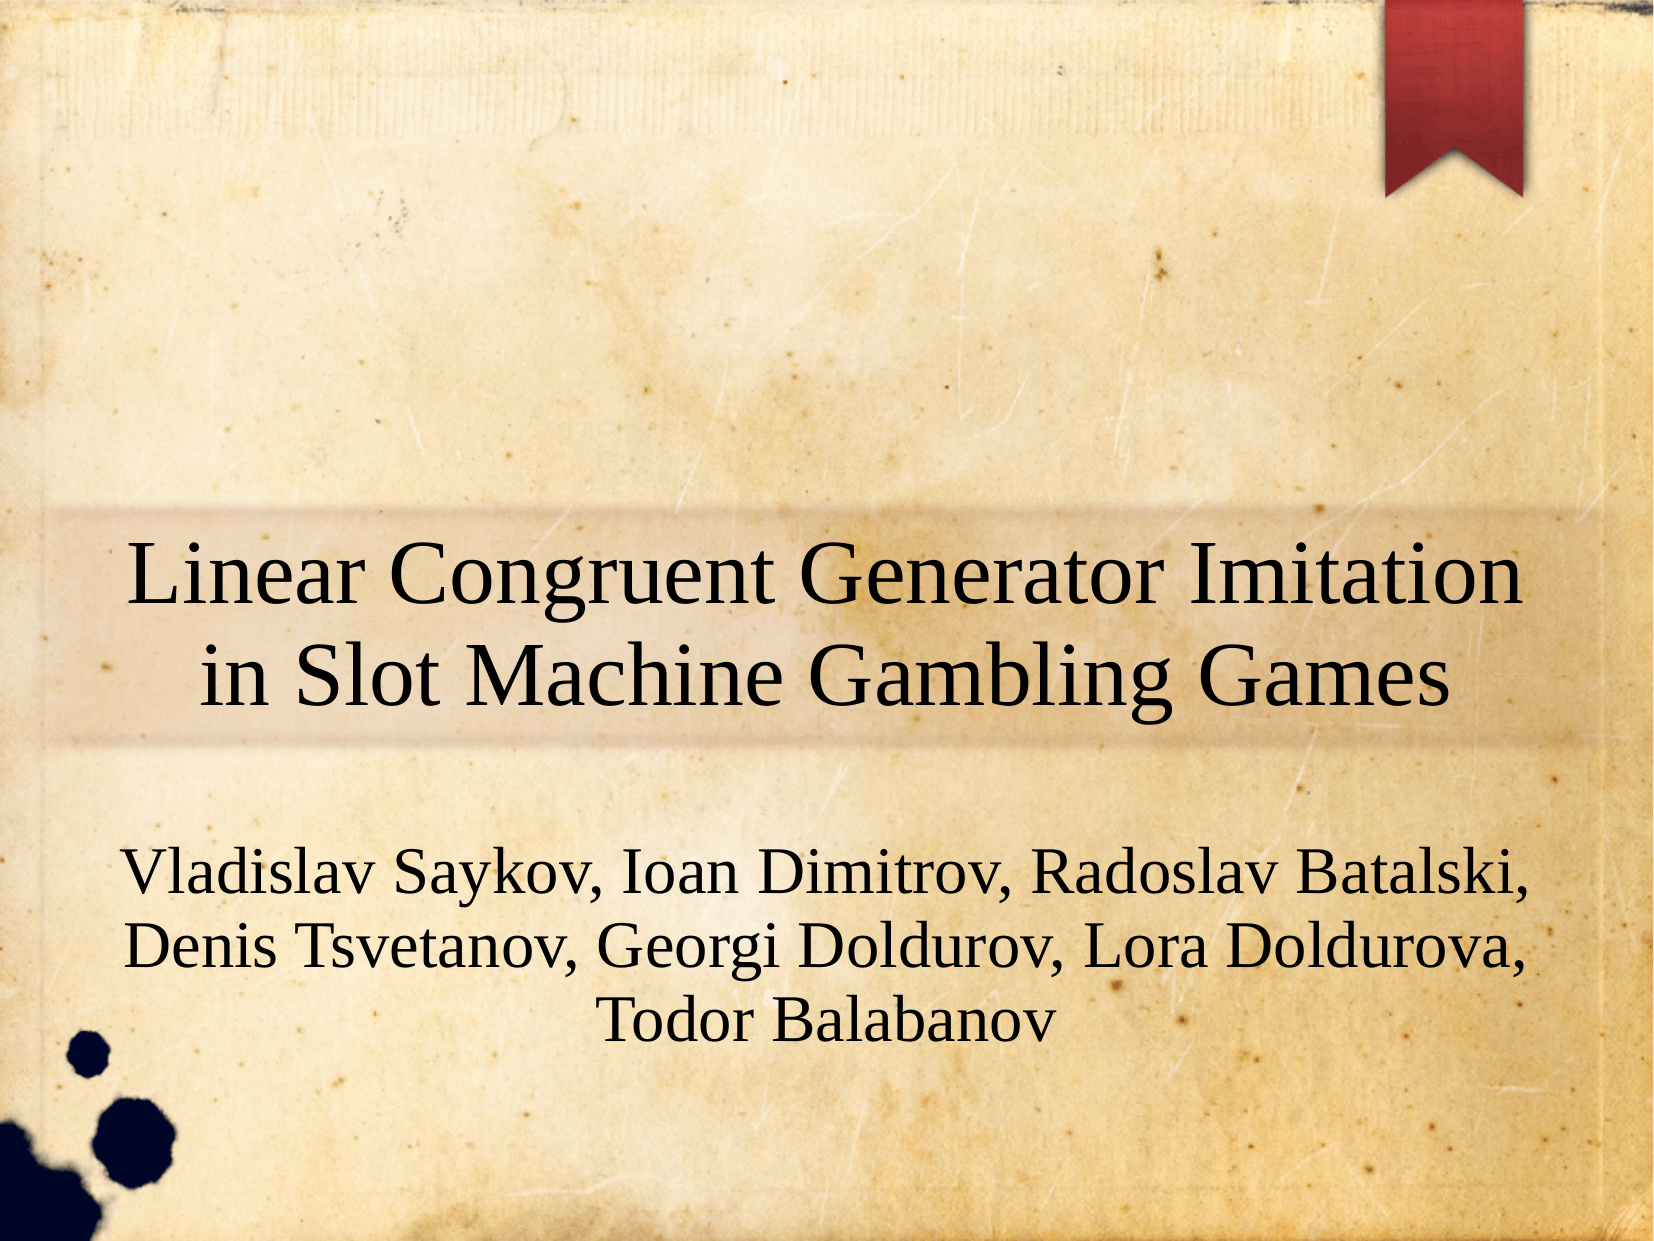

# Linear Congruent Generator Imitation in Slot Machine Gambling Games
Vladislav Saykov, Ioan Dimitrov, Radoslav Batalski, Denis Tsvetanov, Georgi Doldurov, Lora Doldurova, Todor Balabanov